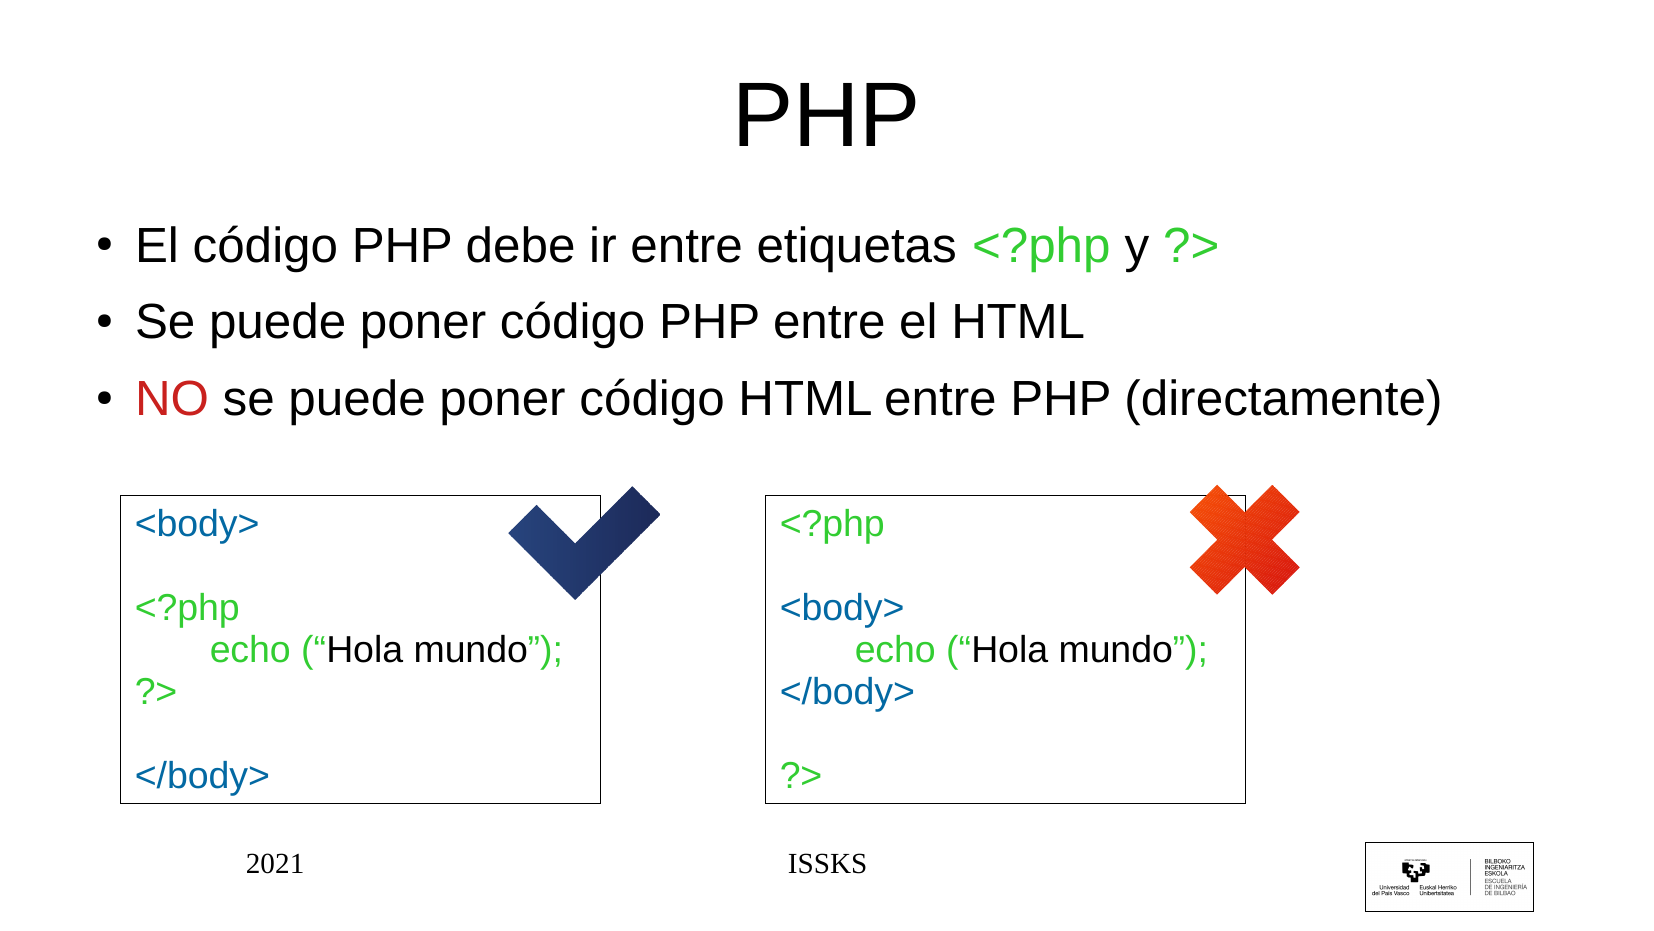

# PHP
El código PHP debe ir entre etiquetas <?php y ?>
Se puede poner código PHP entre el HTML
NO se puede poner código HTML entre PHP (directamente)
<body>
<?php
	echo (“Hola mundo”);
?>
</body>
<?php
<body>
	echo (“Hola mundo”);
</body>
?>